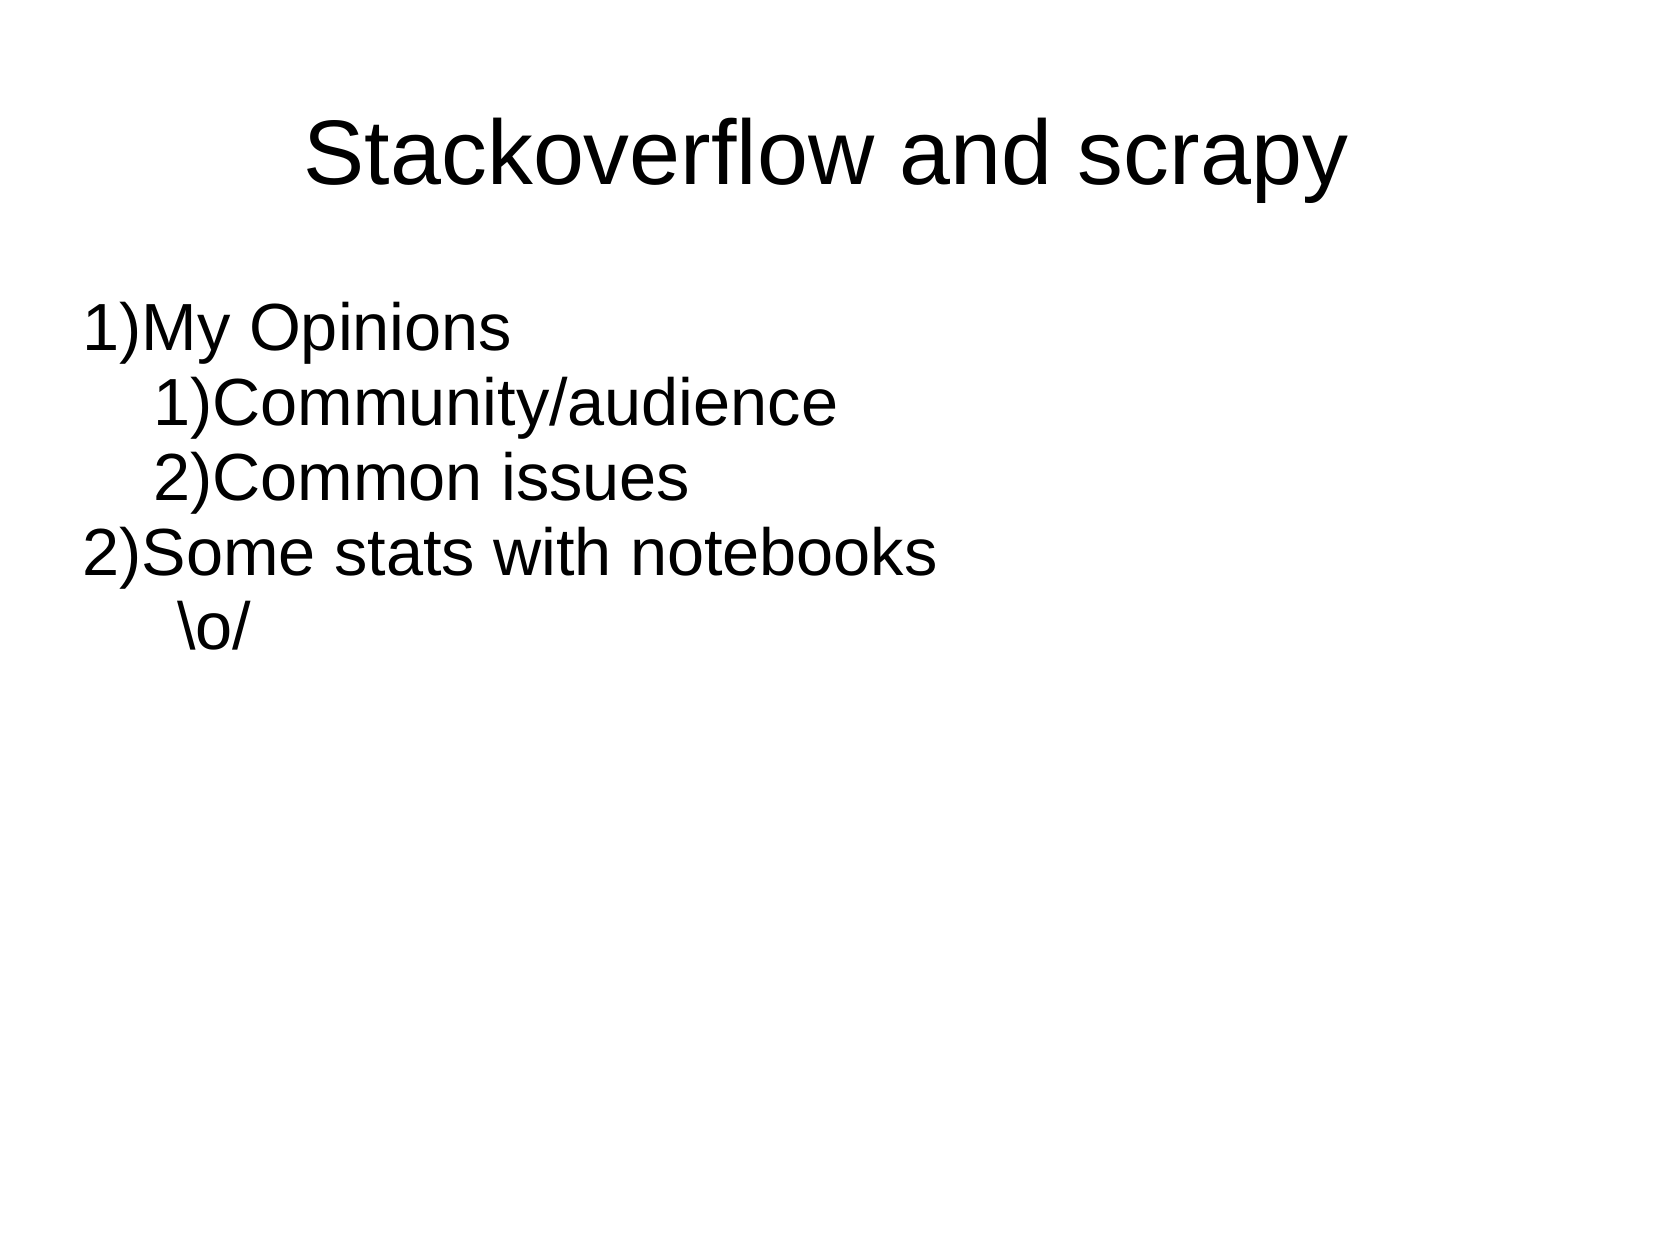

# Stackoverflow and scrapy
My Opinions
Community/audience
Common issues
Some stats with notebooks
\o/